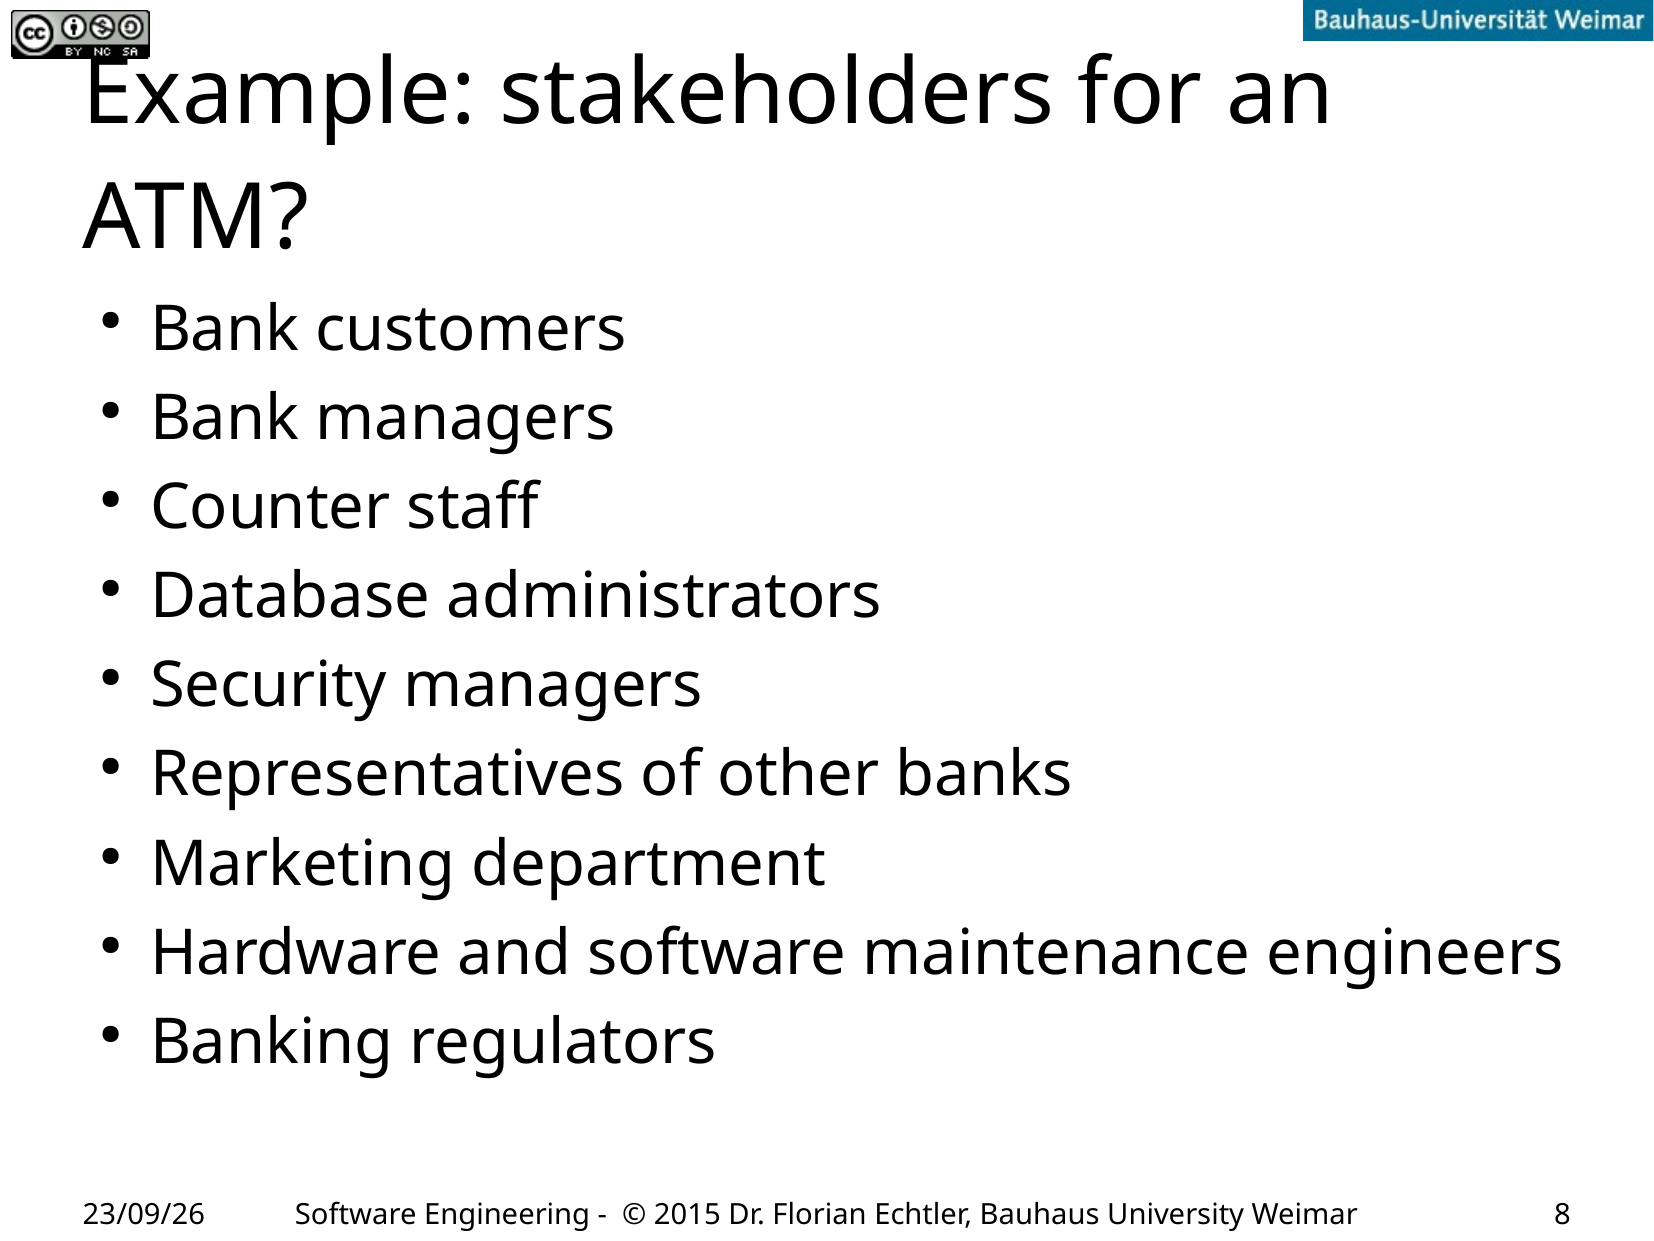

# Example: stakeholders for an ATM?
Bank customers
Bank managers
Counter staff
Database administrators
Security managers
Representatives of other banks
Marketing department
Hardware and software maintenance engineers
Banking regulators
Software Engineering - © 2015 Dr. Florian Echtler, Bauhaus University Weimar
8